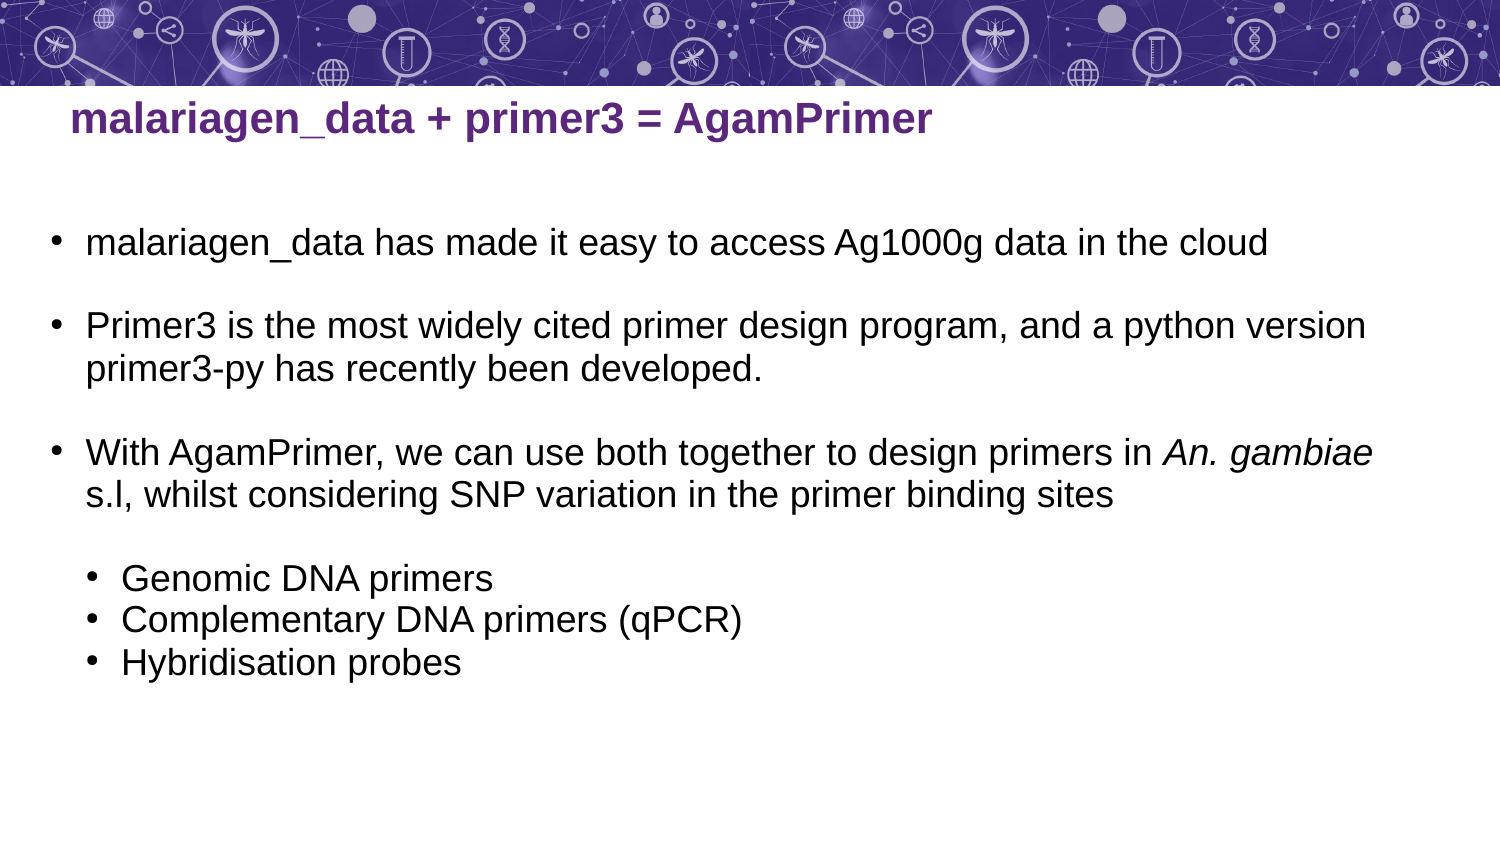

# malariagen_data + primer3 = AgamPrimer
malariagen_data has made it easy to access Ag1000g data in the cloud
Primer3 is the most widely cited primer design program, and a python version primer3-py has recently been developed.
With AgamPrimer, we can use both together to design primers in An. gambiae s.l, whilst considering SNP variation in the primer binding sites
Genomic DNA primers
Complementary DNA primers (qPCR)
Hybridisation probes